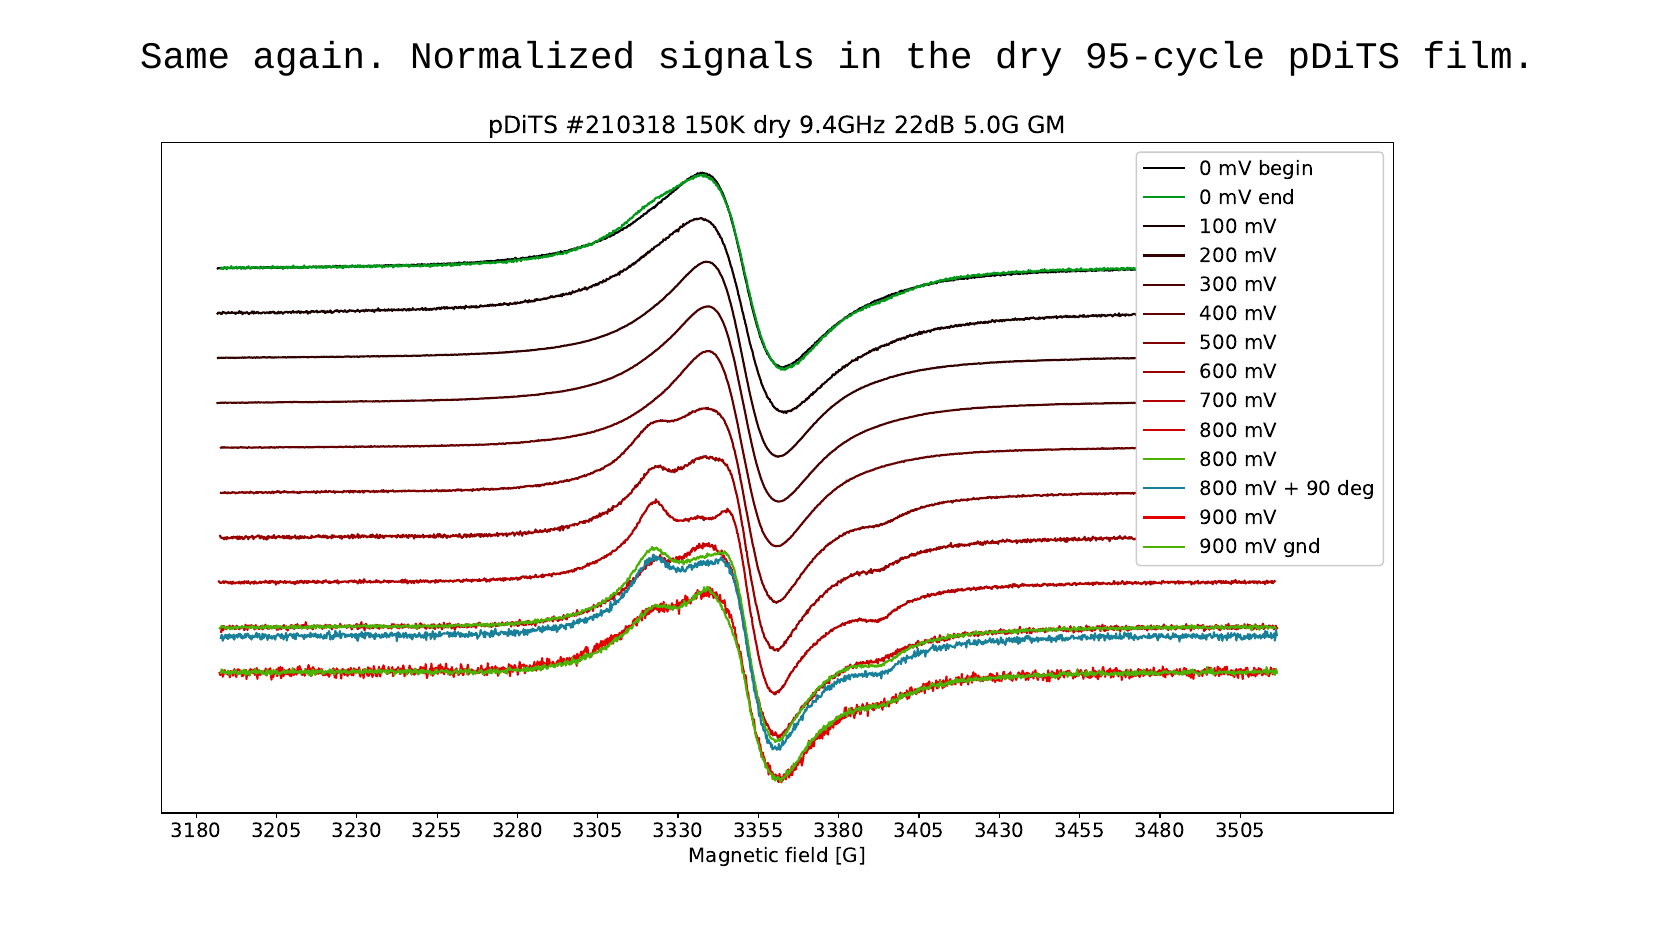

Same again. Normalized signals in the dry 95-cycle pDiTS film.